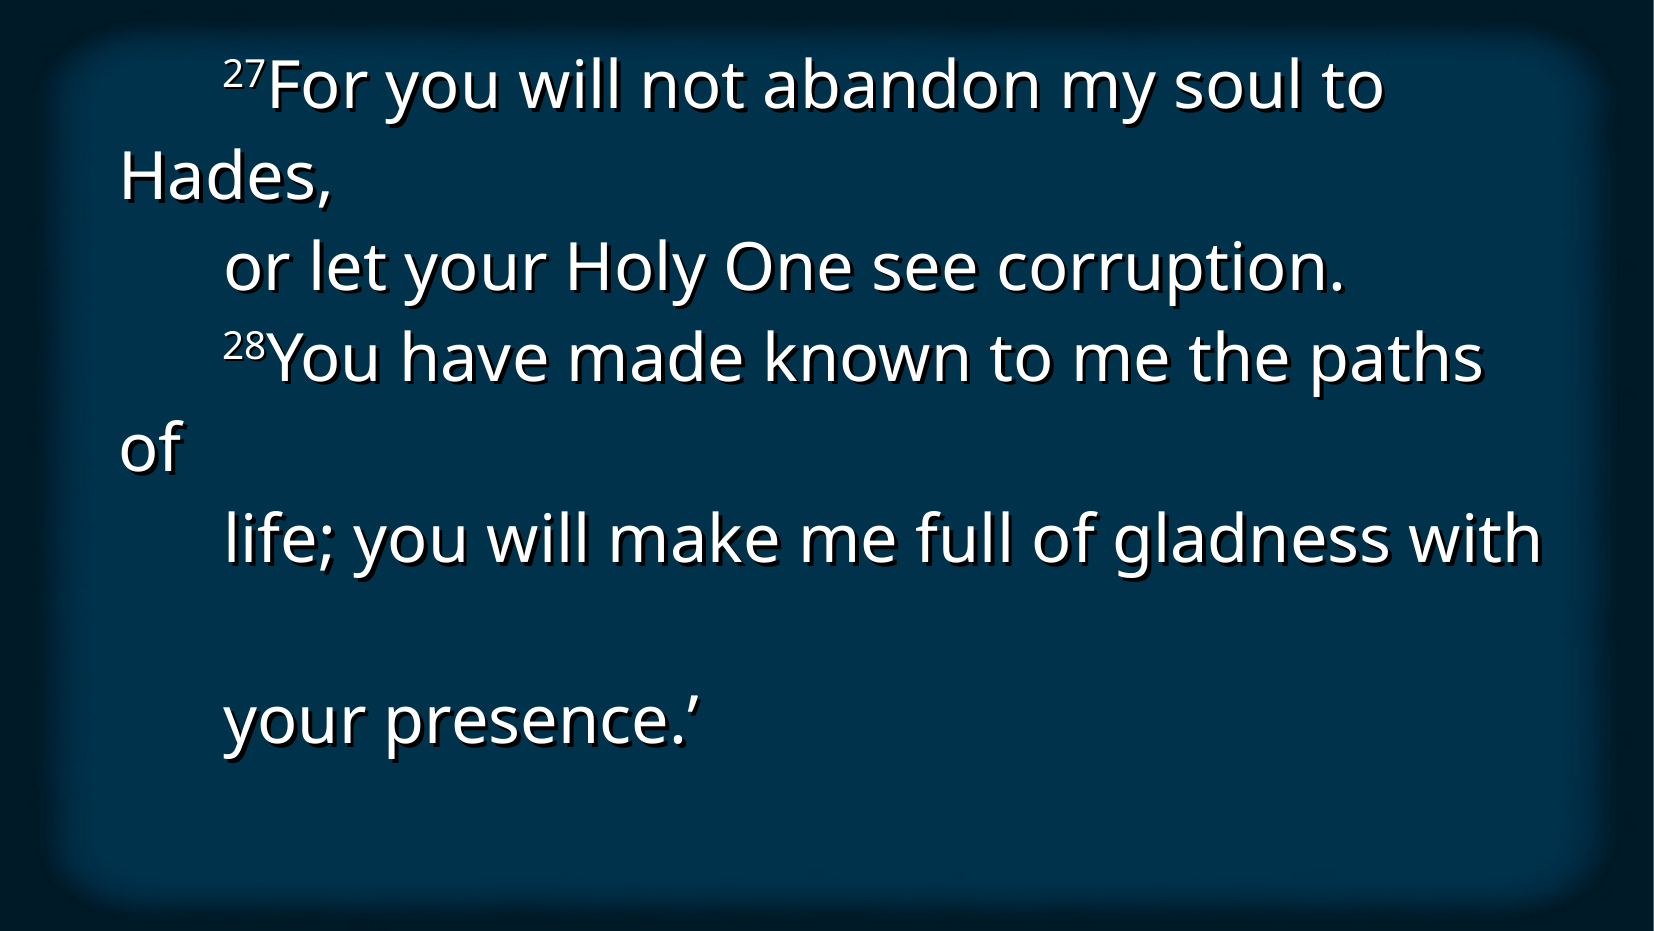

27For you will not abandon my soul to Hades,
 or let your Holy One see corruption.
 28You have made known to me the paths of
 life; you will make me full of gladness with
 your presence.’